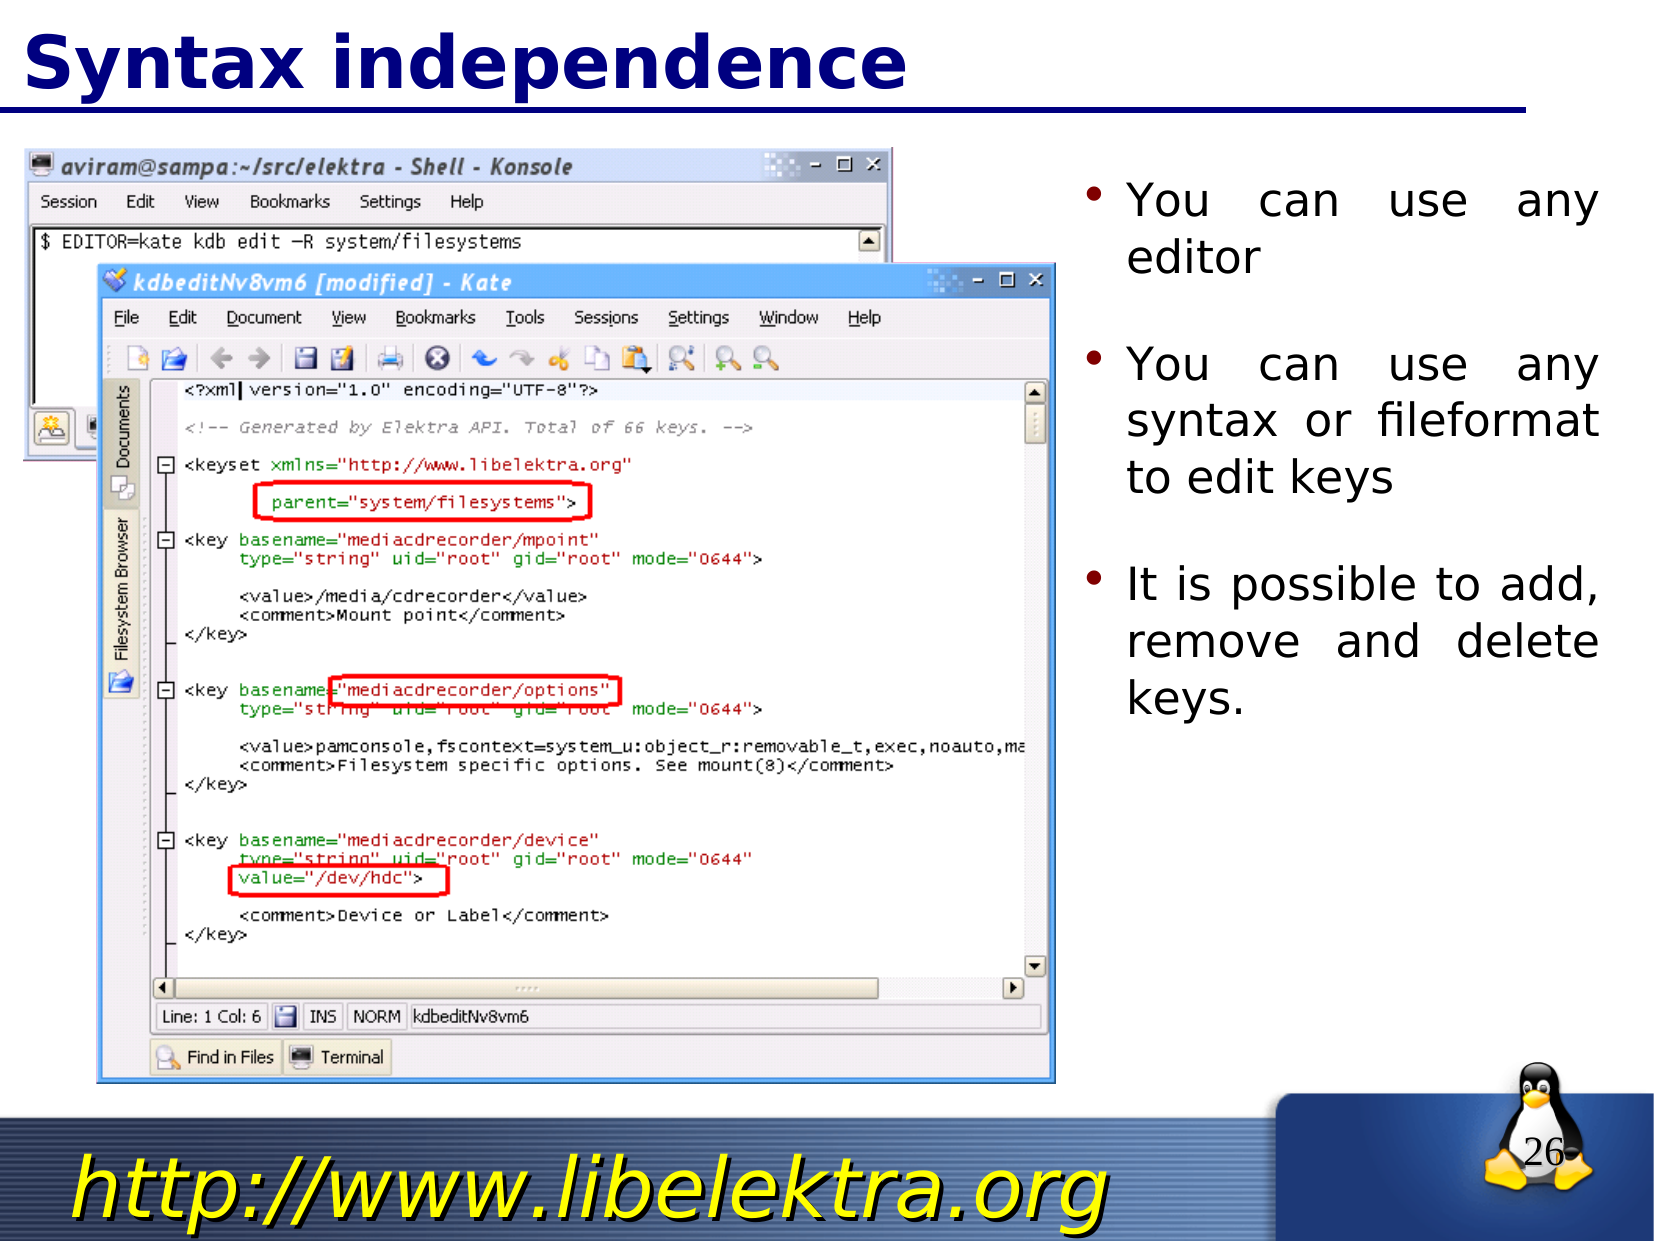

Syntax independence
# You can use any editor
You can use any syntax or fileformat to edit keys
It is possible to add, remove and delete keys.